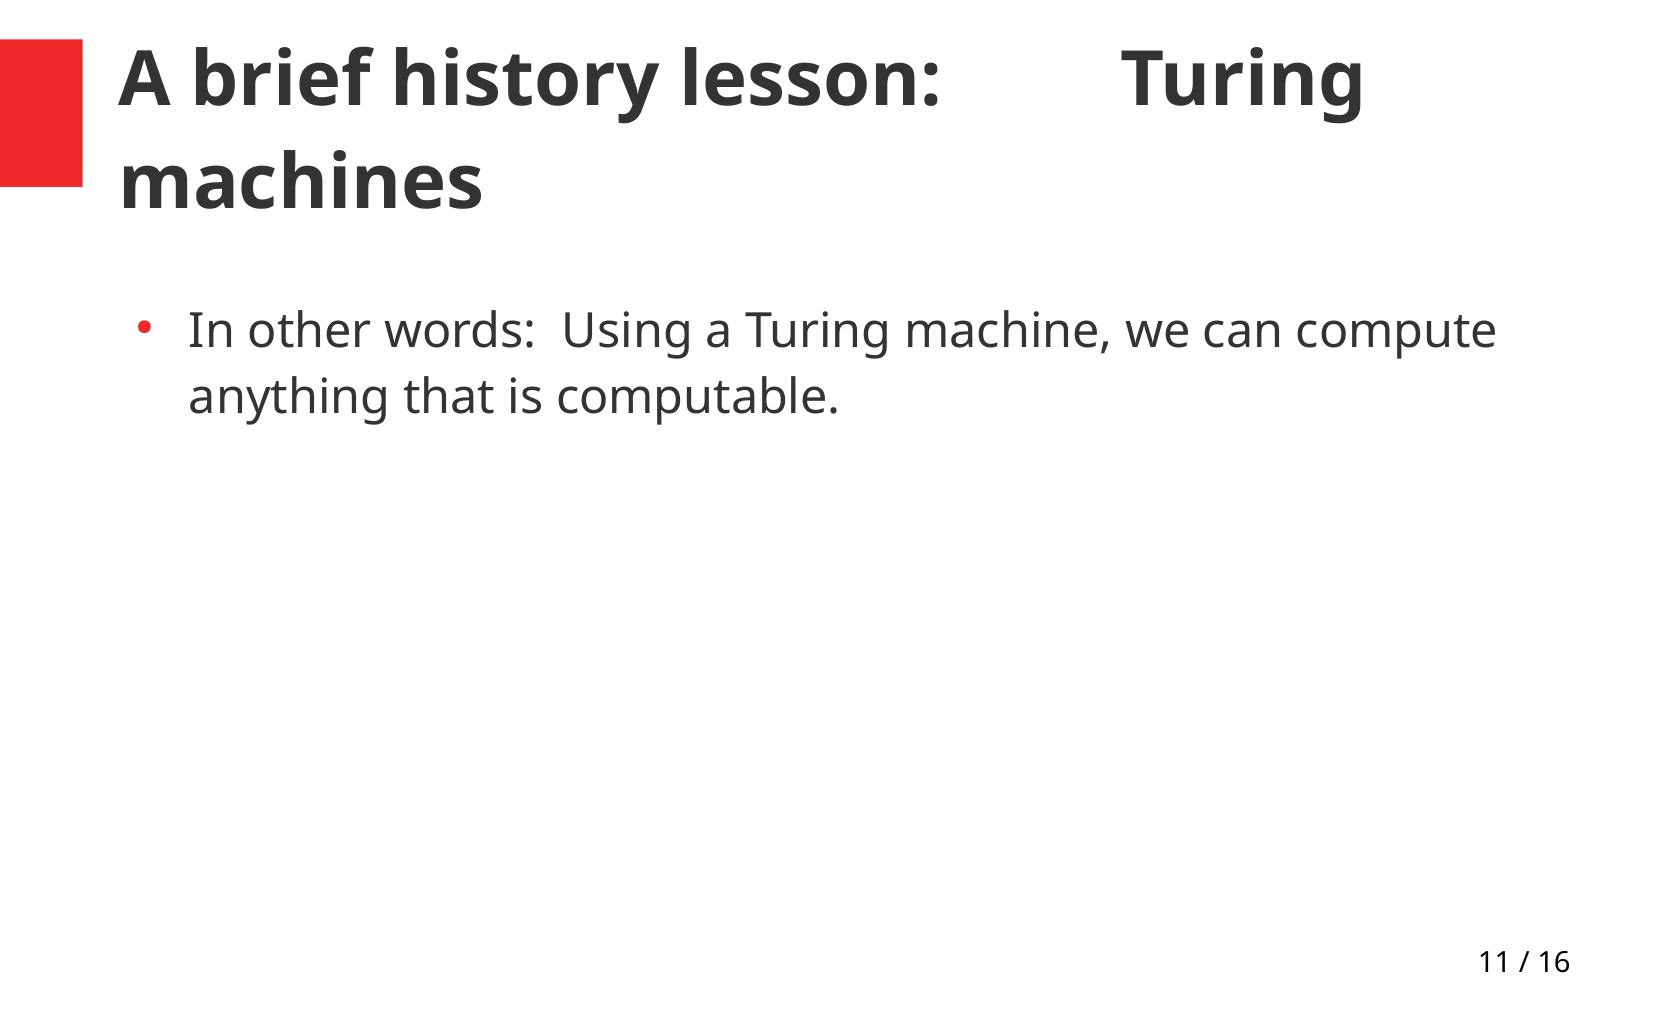

# A brief history lesson: Turing machines
In other words: Using a Turing machine, we can compute anything that is computable.
11